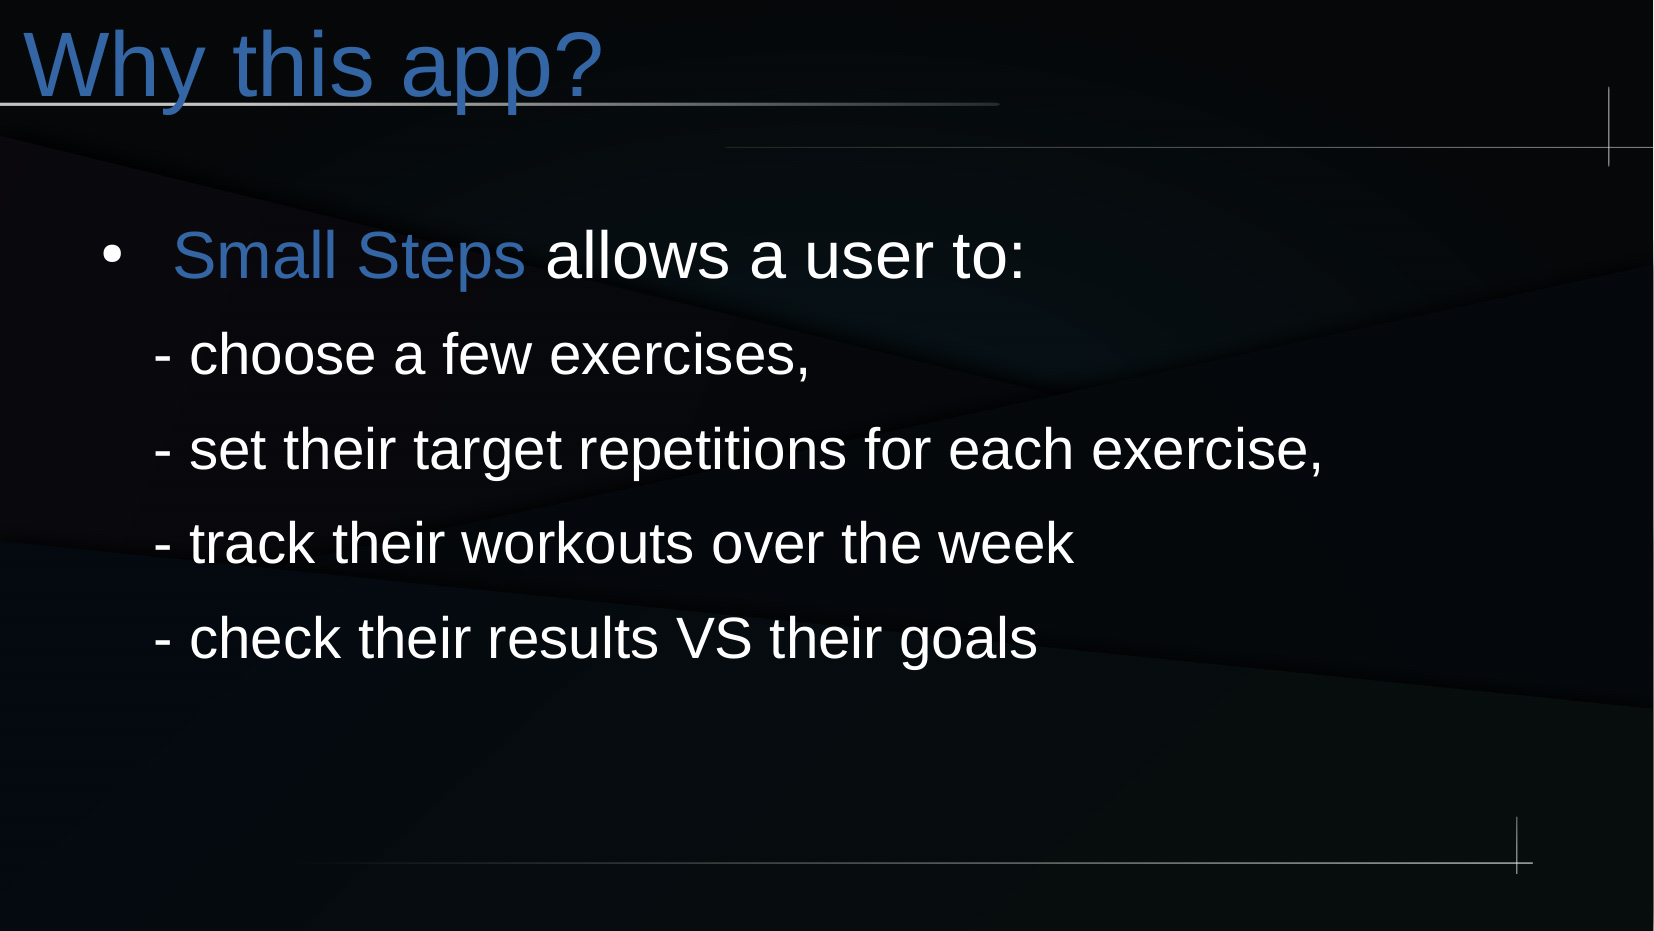

# Why this app?
 Small Steps allows a user to:
- choose a few exercises,
- set their target repetitions for each exercise,
- track their workouts over the week
- check their results VS their goals